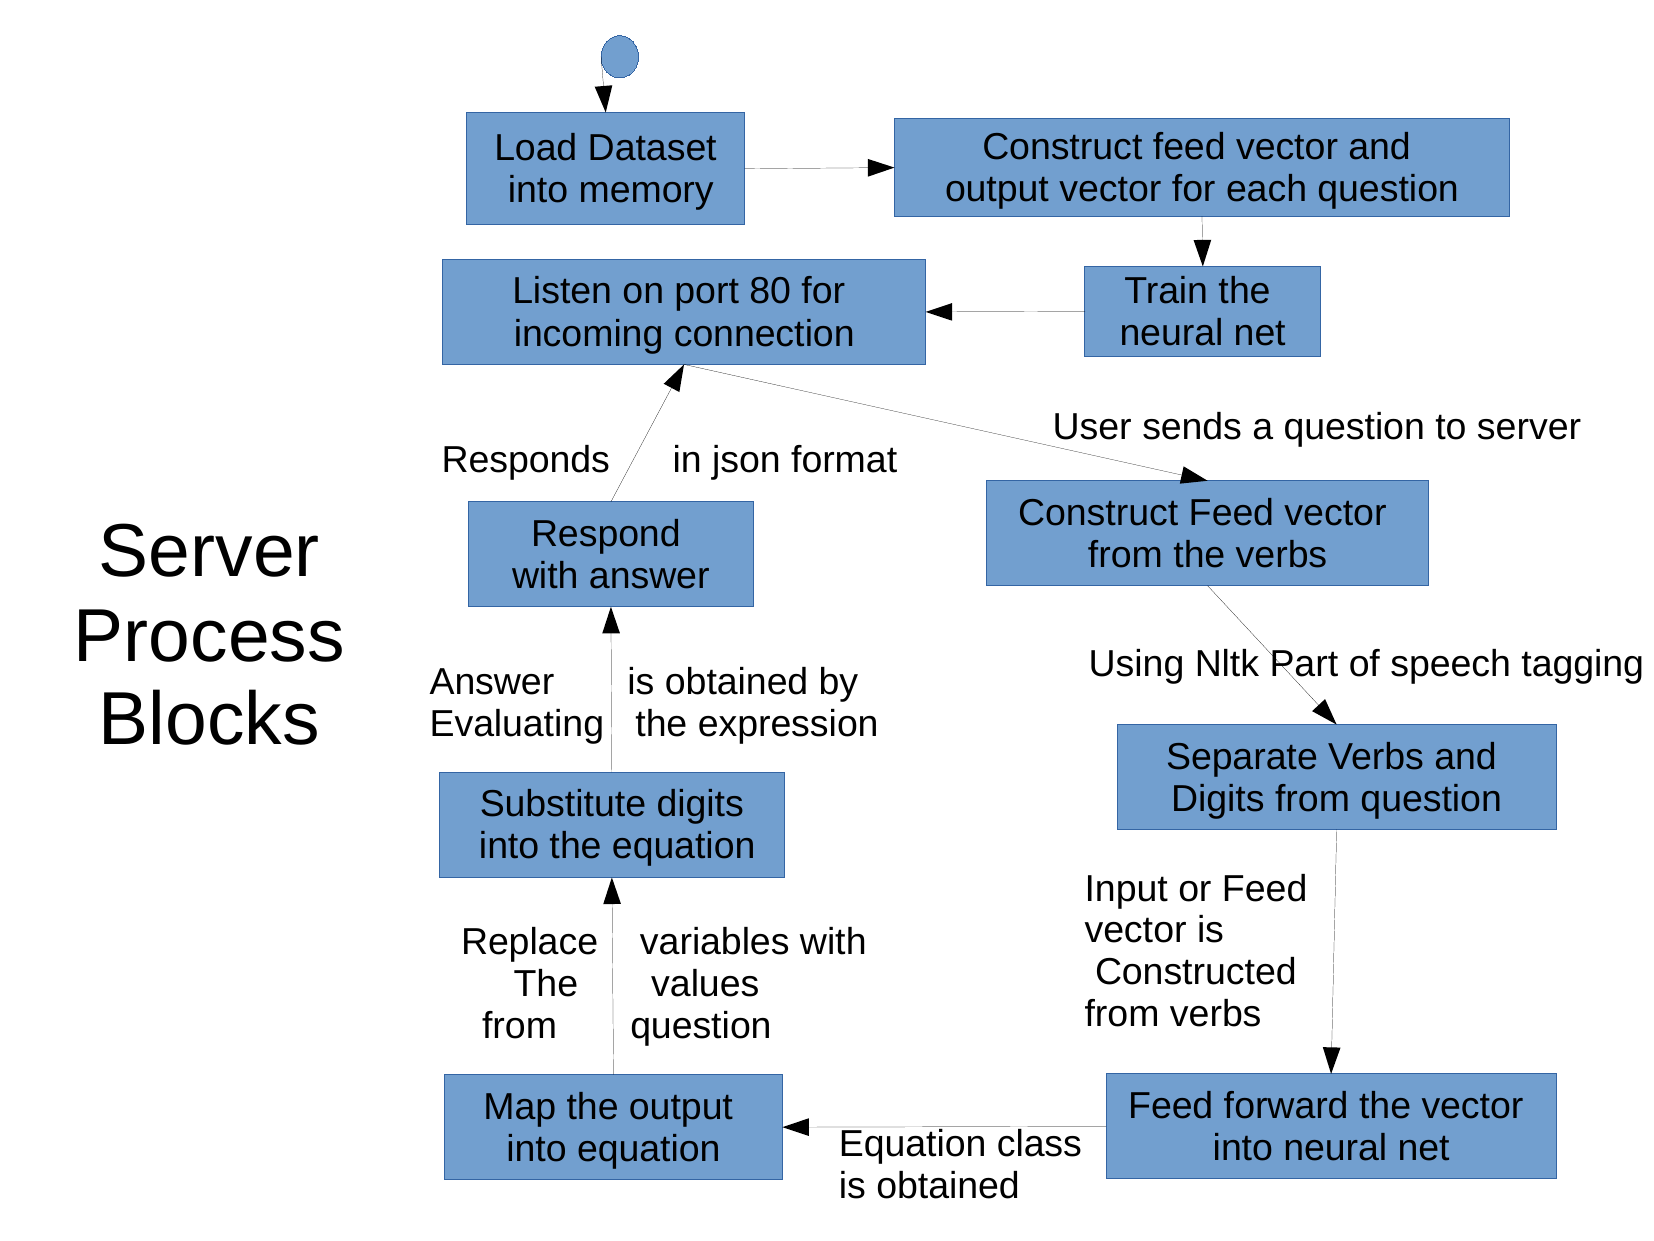

Load Dataset
 into memory
Construct feed vector and
output vector for each question
Listen on port 80 for
incoming connection
Train the
neural net
User sends a question to server
# Server Process Blocks
Responds in json format
Construct Feed vector
from the verbs
Respond
with answer
Using Nltk Part of speech tagging
Answer is obtained by
Evaluating the expression
Separate Verbs and
Digits from question
Substitute digits
 into the equation
Input or Feed
vector is
 Constructed
from verbs
Replace variables with
 The values
 from question
Feed forward the vector
into neural net
Map the output
into equation
Equation class
is obtained